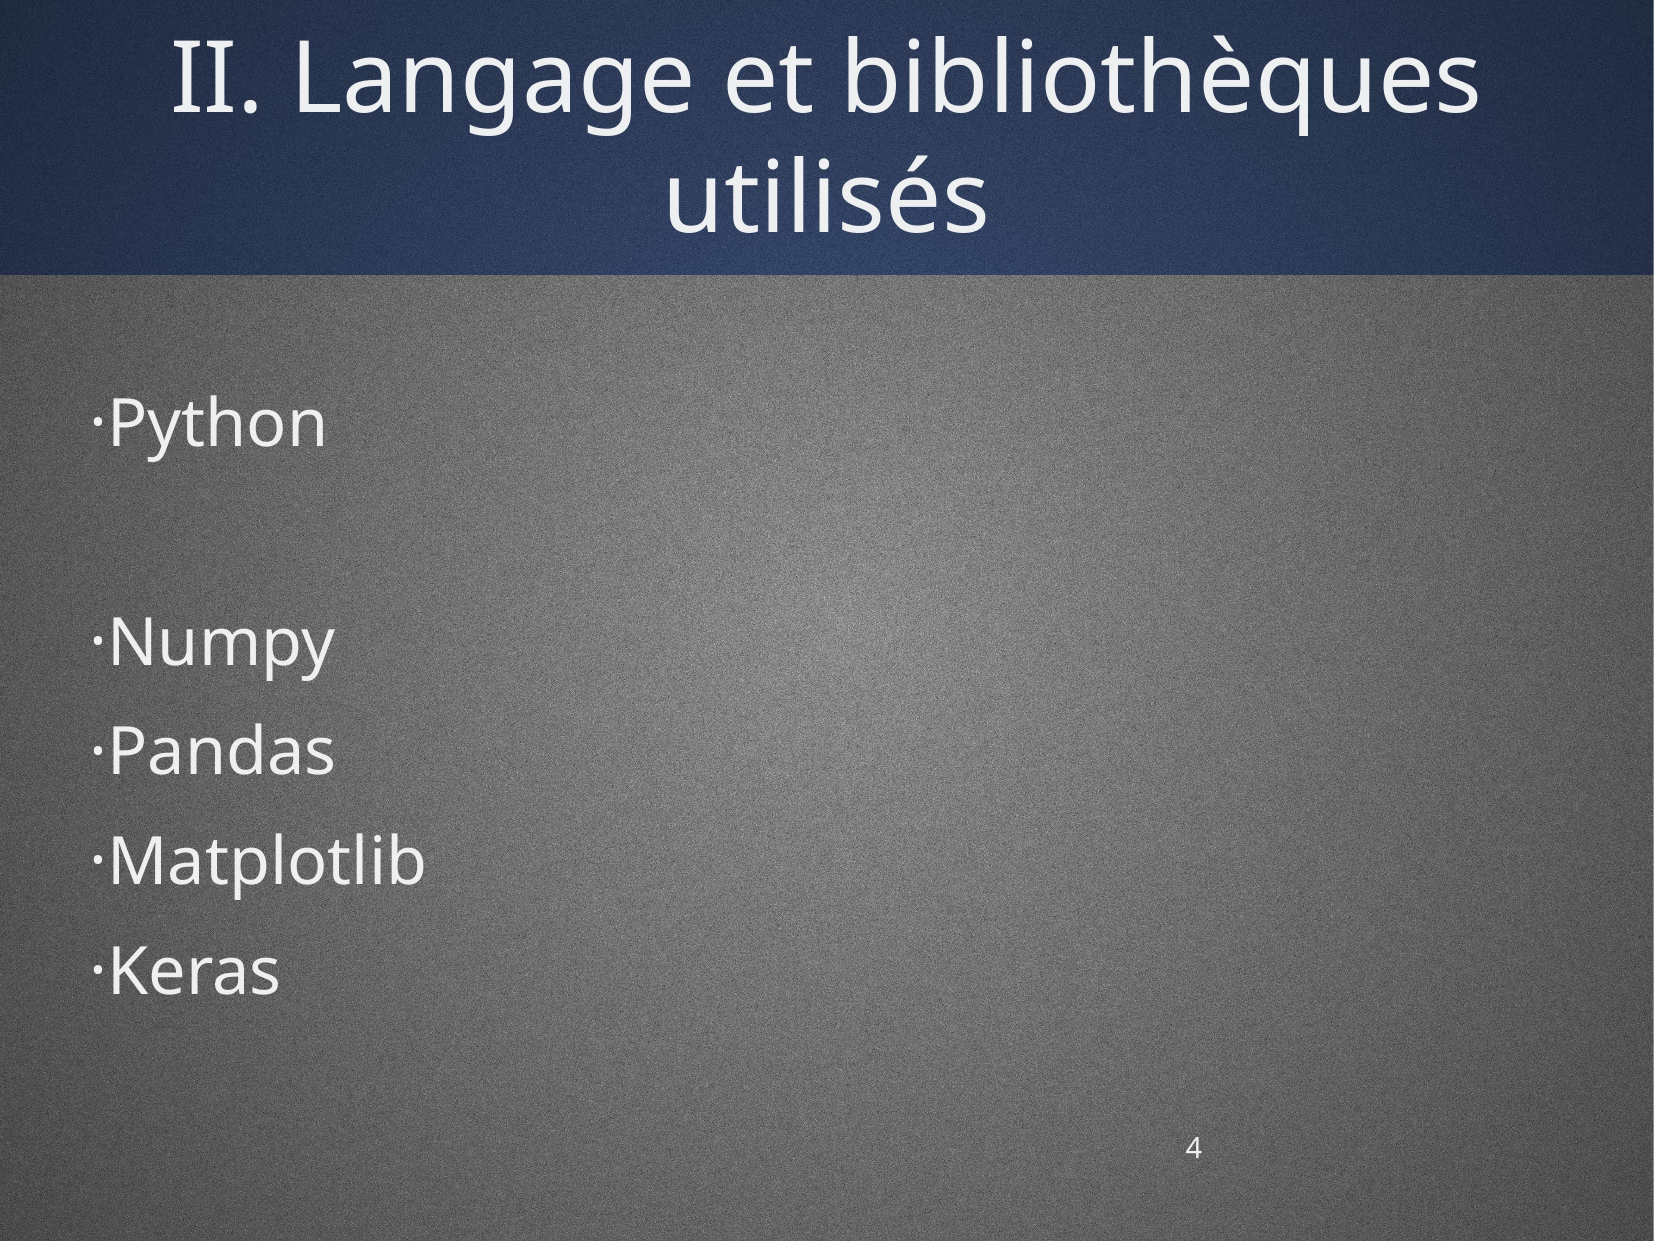

# II. Langage et bibliothèques utilisés
Python
Numpy
Pandas
Matplotlib
Keras